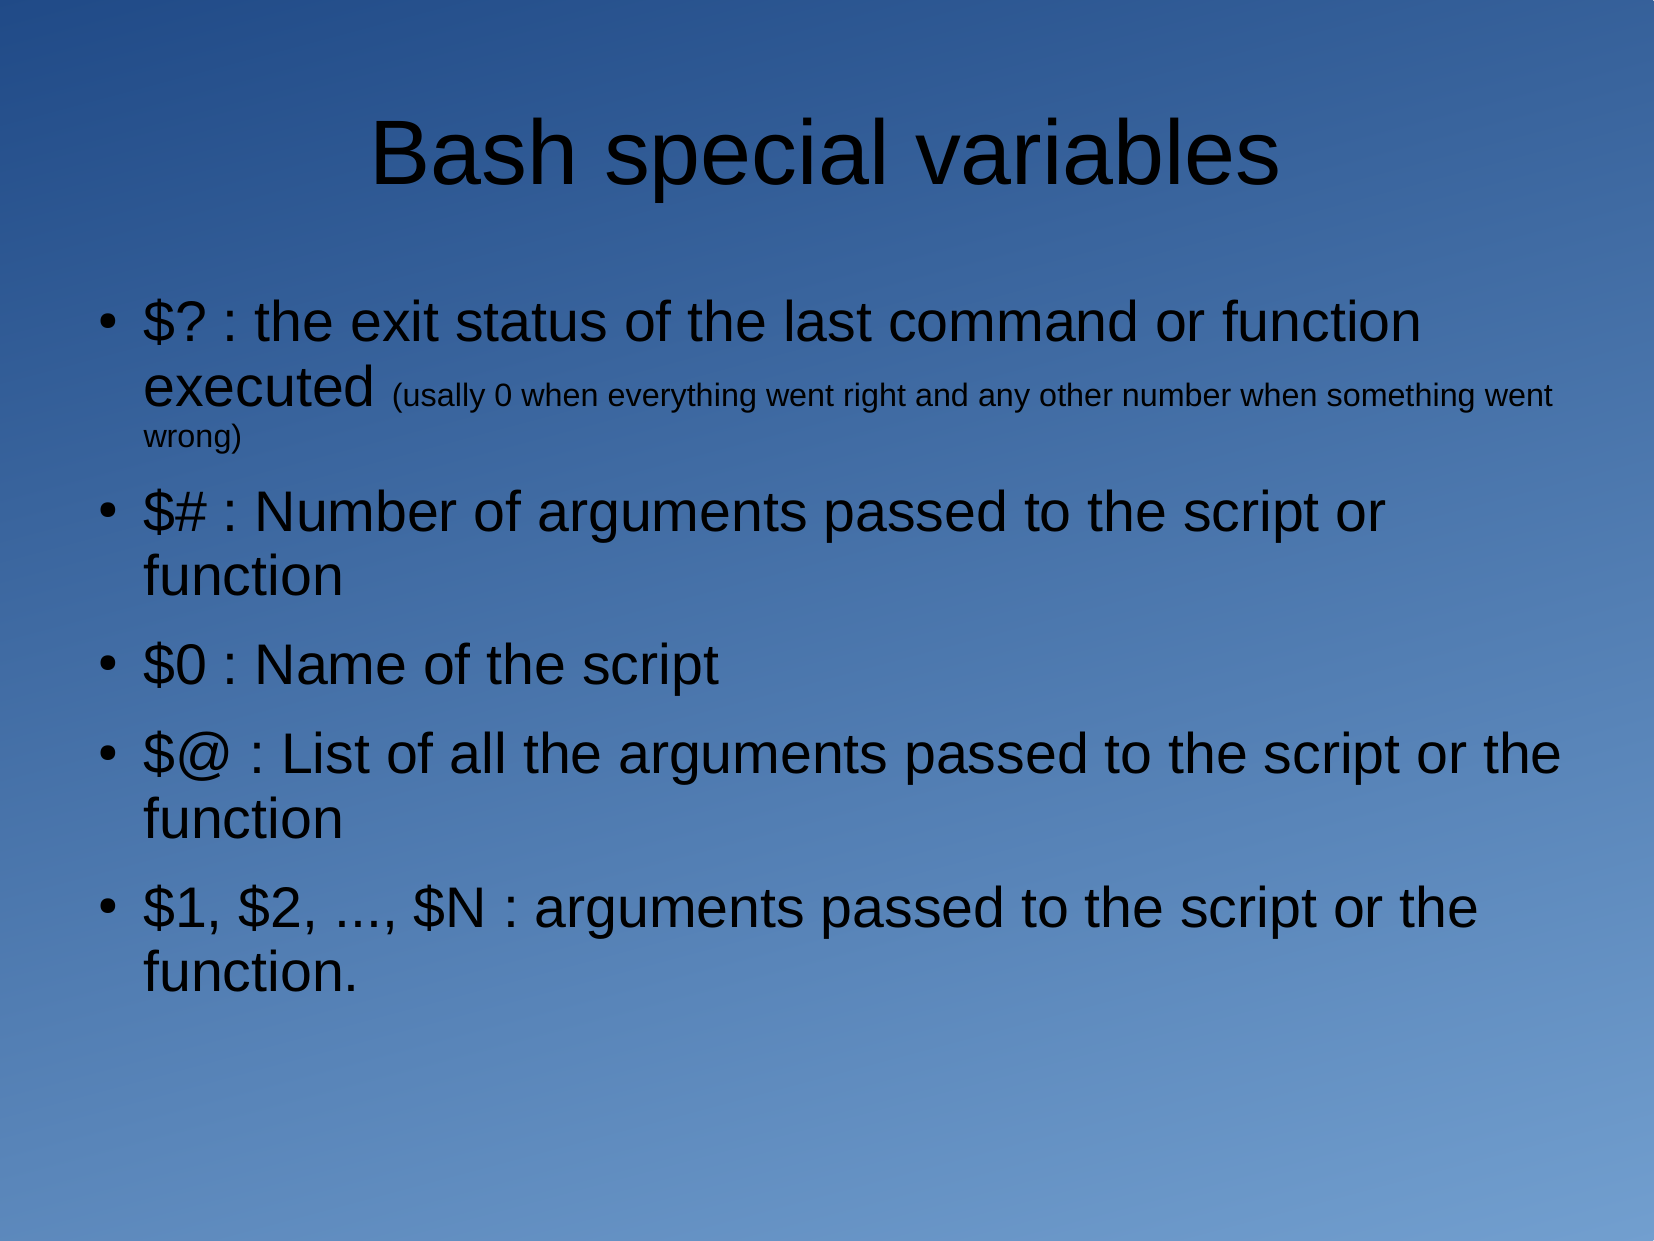

# Bash special variables
$? : the exit status of the last command or function executed (usally 0 when everything went right and any other number when something went wrong)
$# : Number of arguments passed to the script or function
$0 : Name of the script
$@ : List of all the arguments passed to the script or the function
$1, $2, ..., $N : arguments passed to the script or the function.